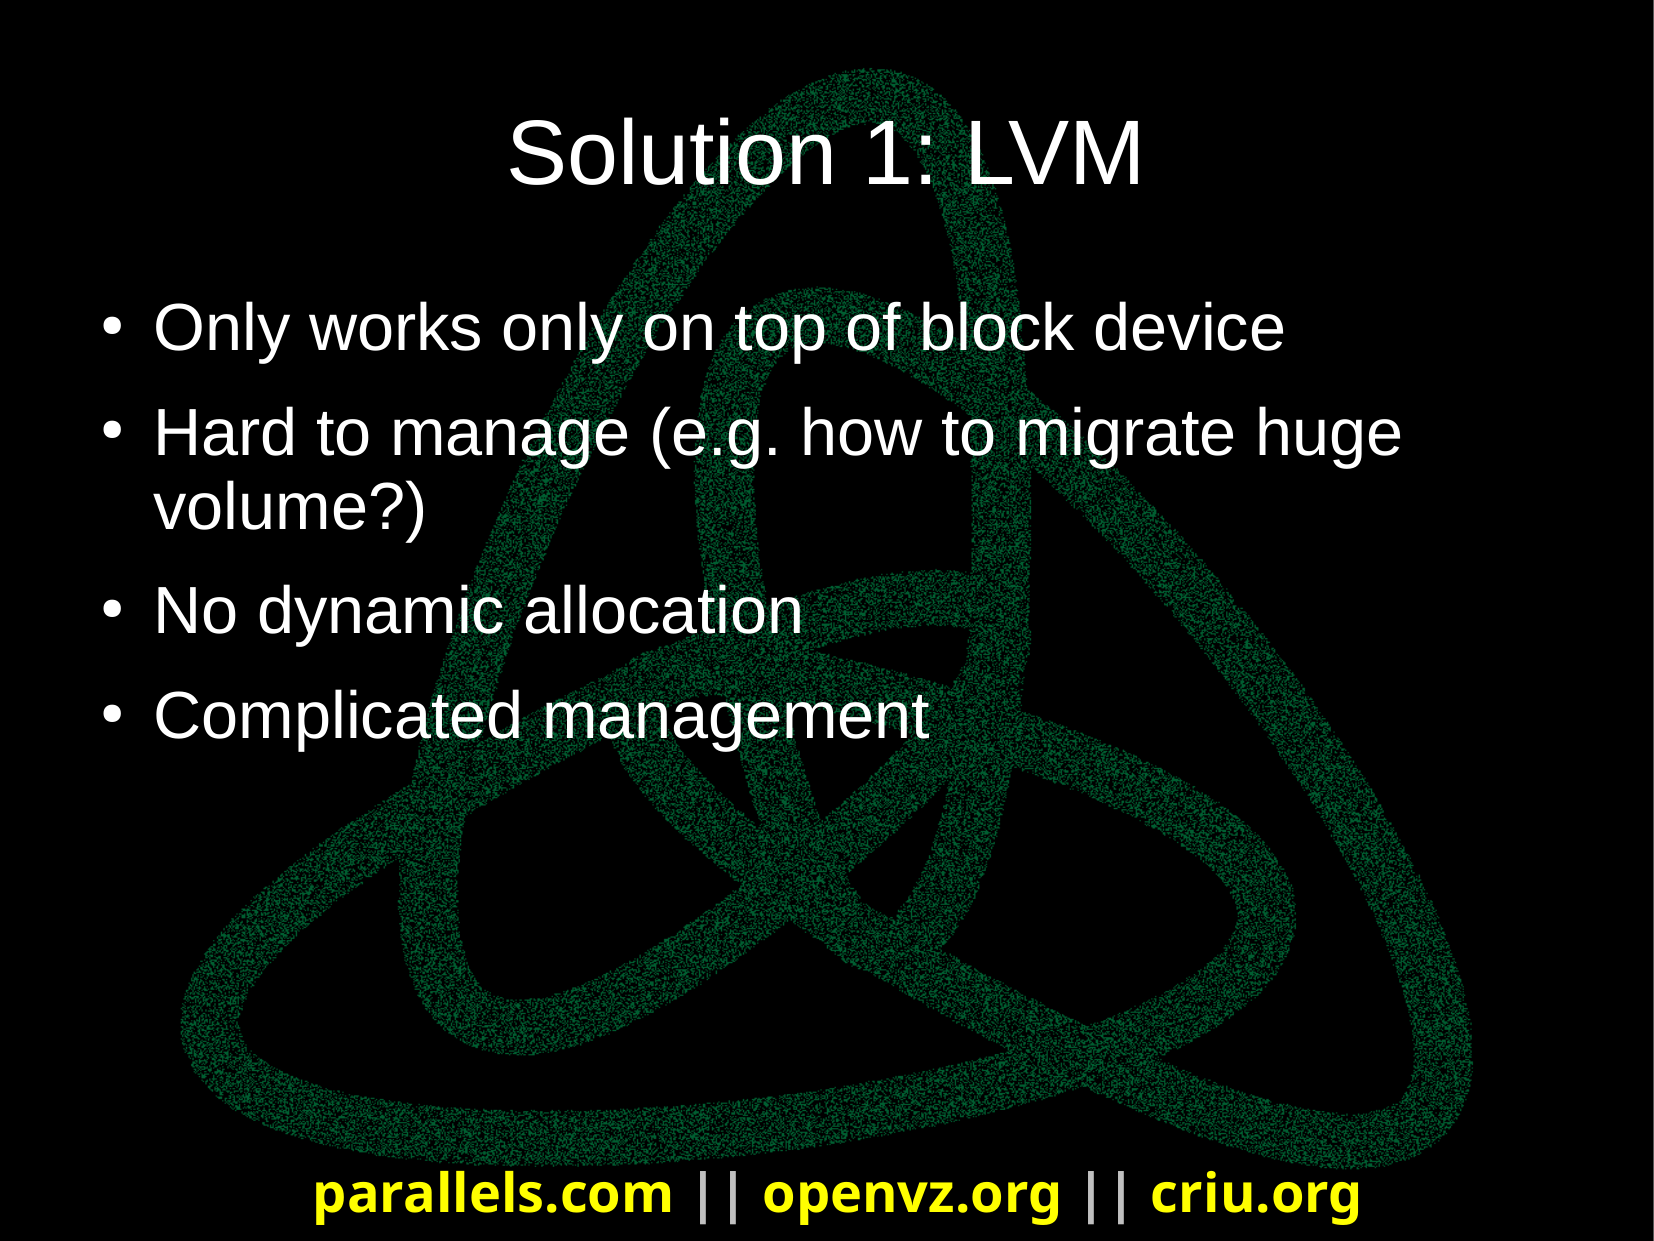

# Solution 1: LVM
Only works only on top of block device
Hard to manage (e.g. how to migrate huge volume?)
No dynamic allocation
Complicated management